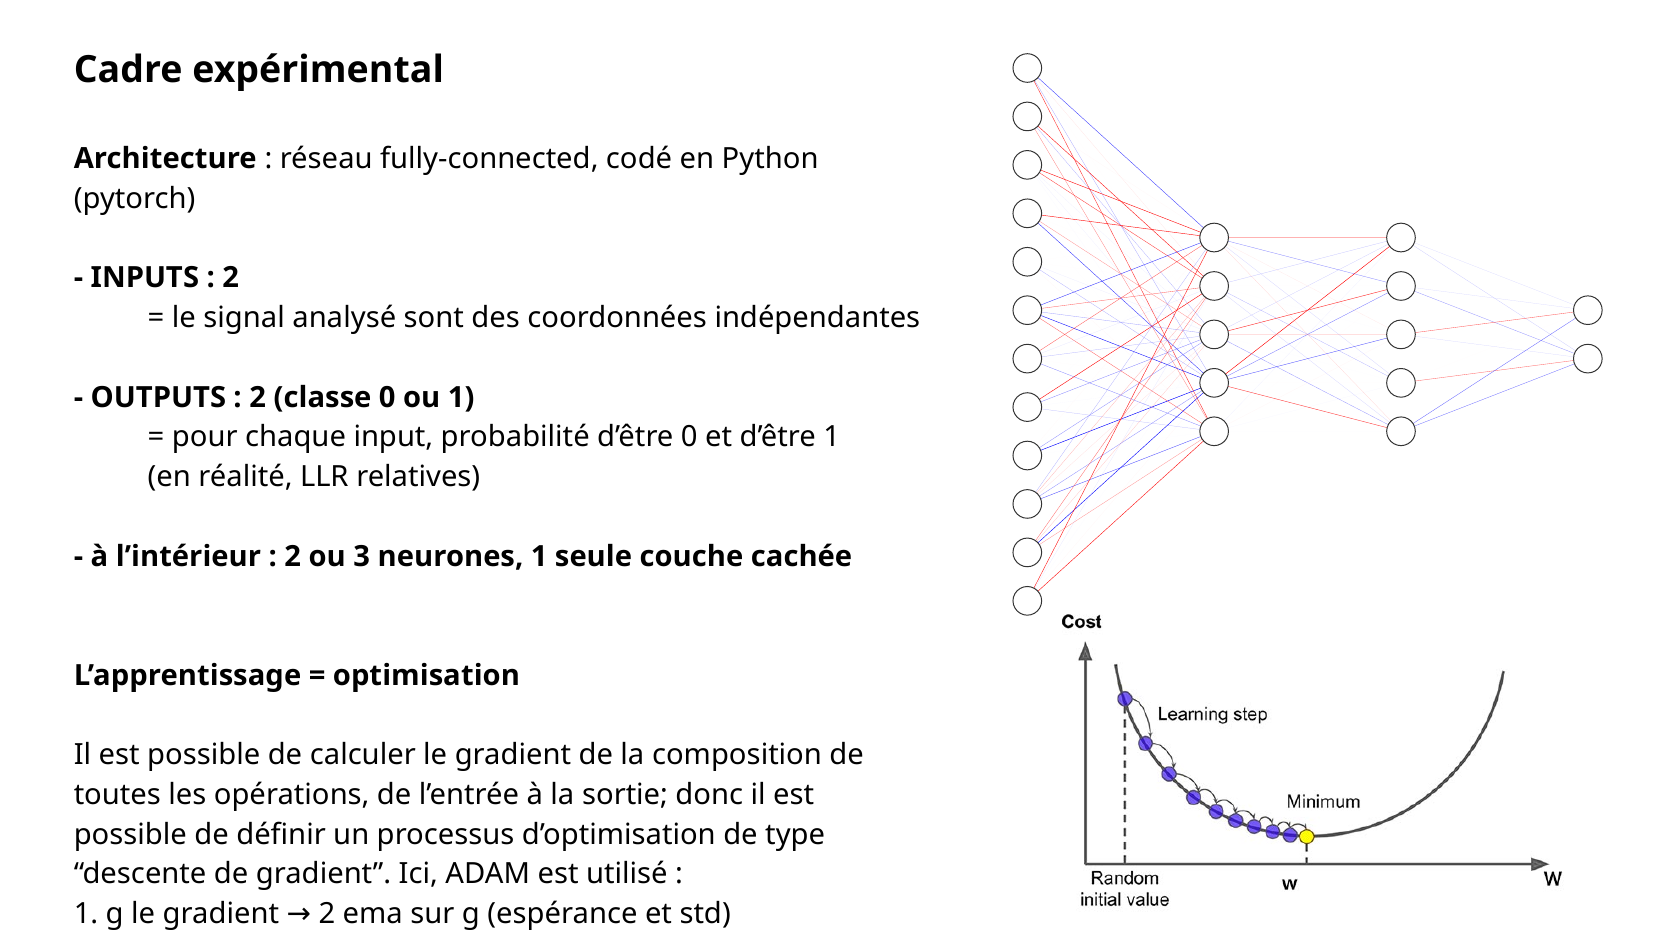

Cadre expérimental
Architecture : réseau fully-connected, codé en Python (pytorch)
- INPUTS : 2
	= le signal analysé sont des coordonnées indépendantes
- OUTPUTS : 2 (classe 0 ou 1)
	= pour chaque input, probabilité d’être 0 et d’être 1
	(en réalité, LLR relatives)
- à l’intérieur : 2 ou 3 neurones, 1 seule couche cachée
L’apprentissage = optimisation
Il est possible de calculer le gradient de la composition de toutes les opérations, de l’entrée à la sortie; donc il est possible de définir un processus d’optimisation de type “descente de gradient”. Ici, ADAM est utilisé :
1. g le gradient → 2 ema sur g (espérance et std)
2. w (poids réseau) = w – step x esp / (std + eps)
→ apprentissage par “batch” et par “epoch”
	= 20 par batch, 25 epochs…